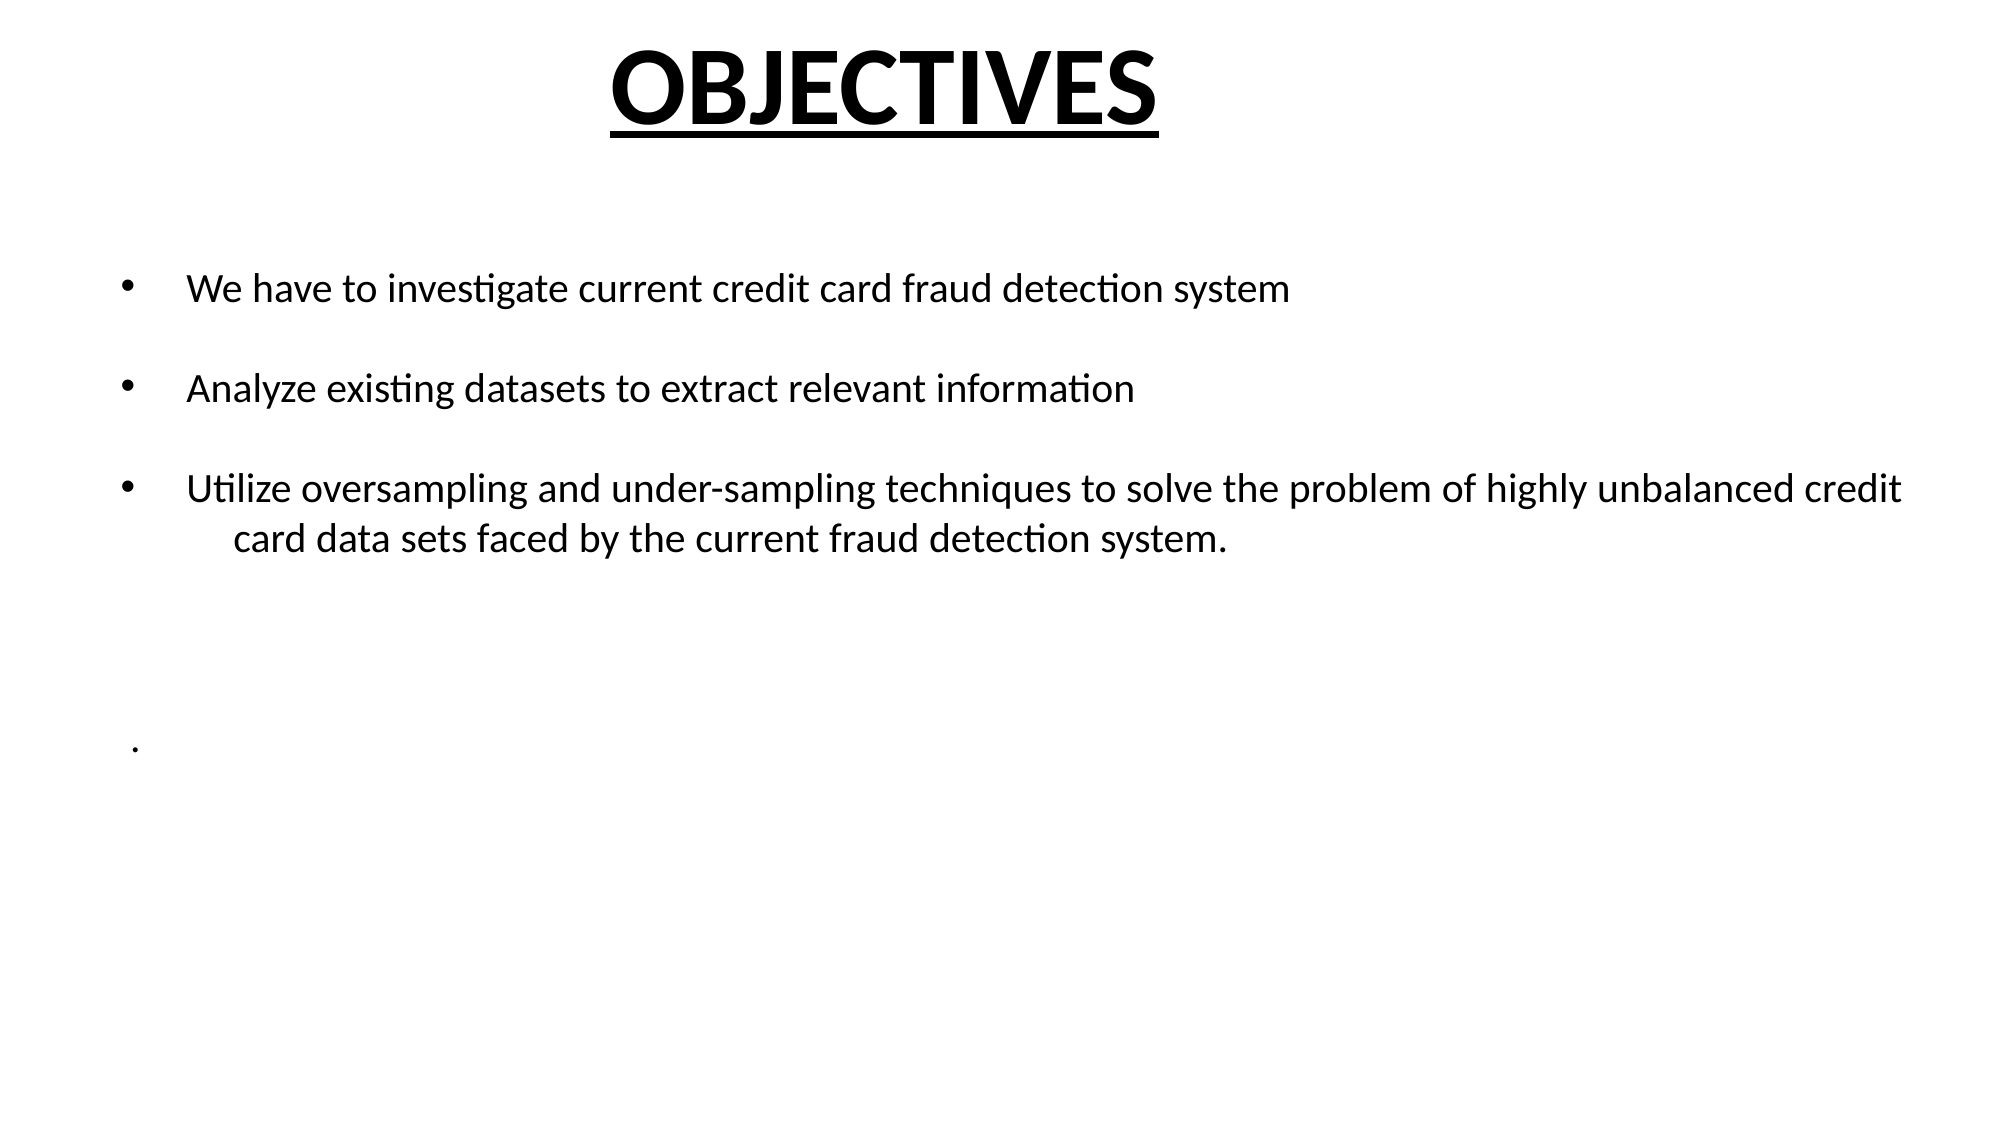

OBJECTIVES
 We have to investigate current credit card fraud detection system
 Analyze existing datasets to extract relevant information
 Utilize oversampling and under-sampling techniques to solve the problem of highly unbalanced credit card data sets faced by the current fraud detection system.
 .